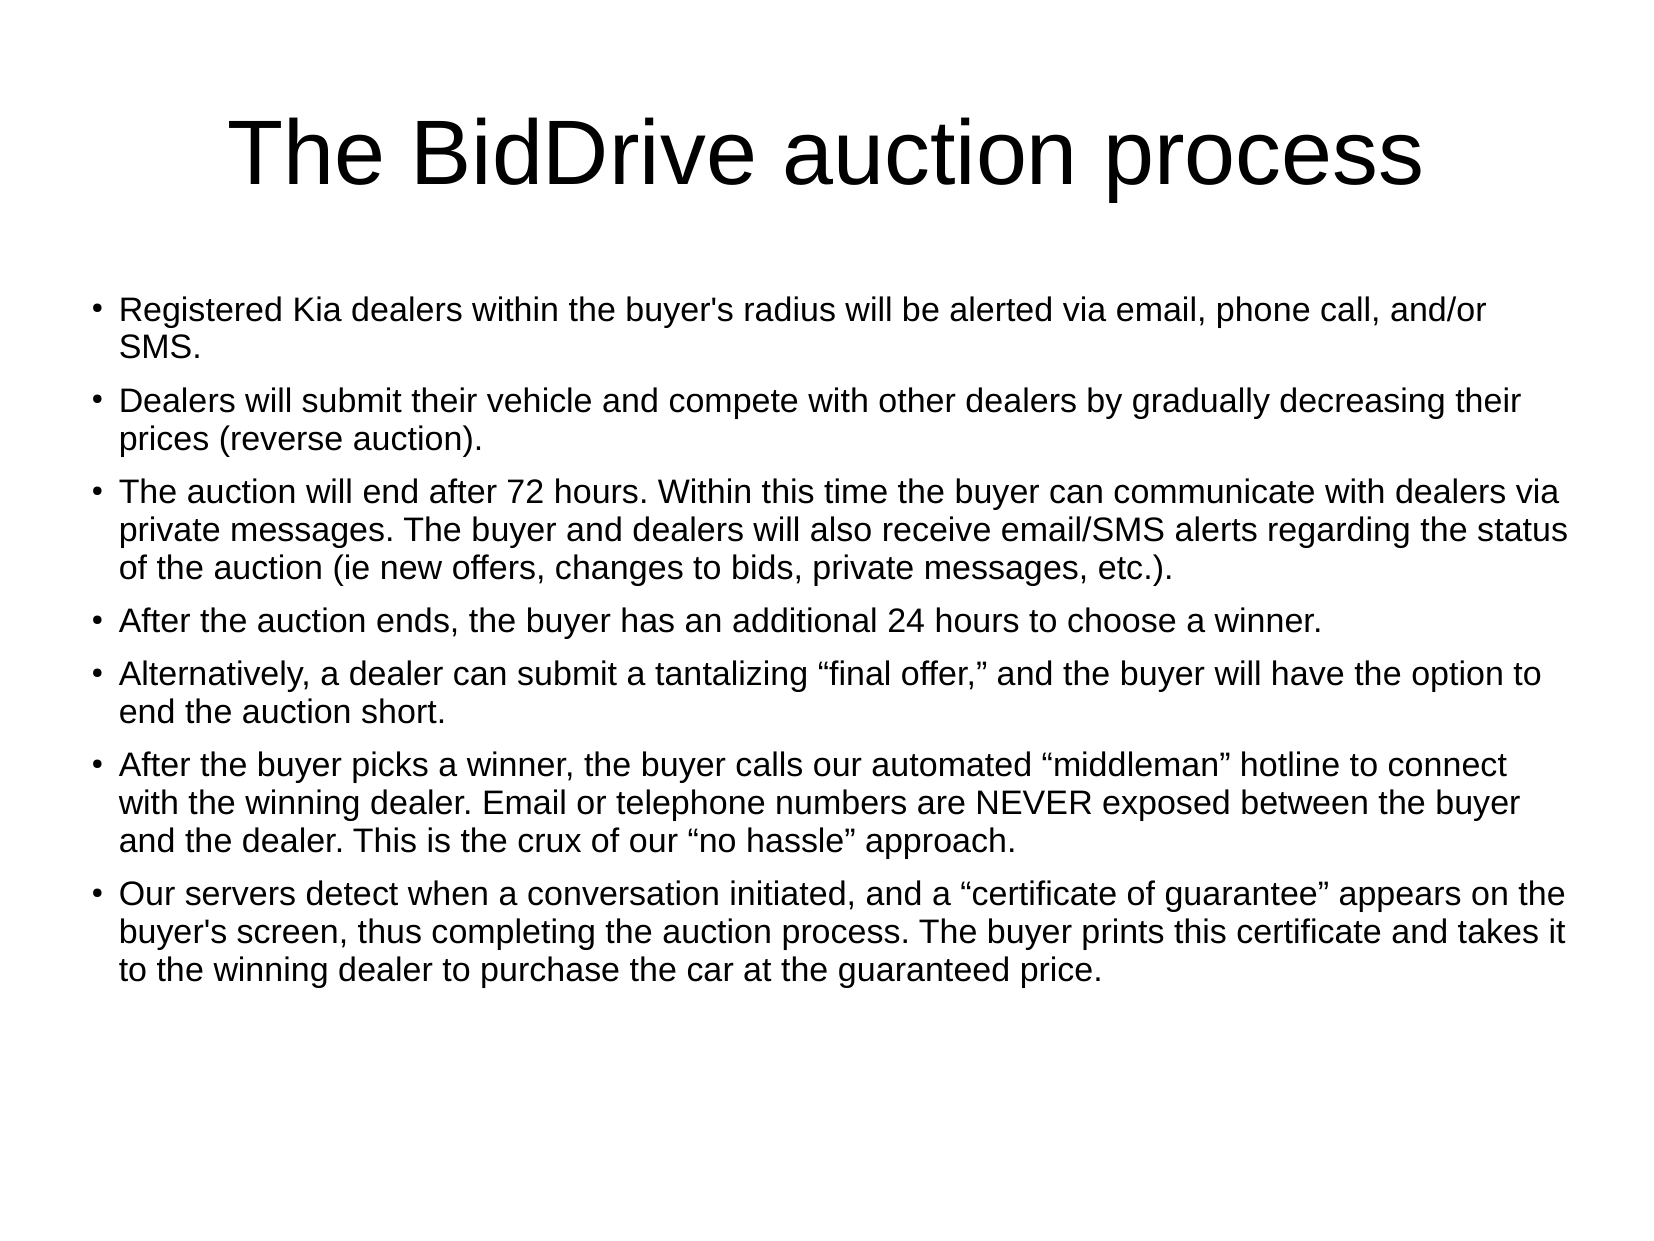

# The BidDrive auction process
Registered Kia dealers within the buyer's radius will be alerted via email, phone call, and/or SMS.
Dealers will submit their vehicle and compete with other dealers by gradually decreasing their prices (reverse auction).
The auction will end after 72 hours. Within this time the buyer can communicate with dealers via private messages. The buyer and dealers will also receive email/SMS alerts regarding the status of the auction (ie new offers, changes to bids, private messages, etc.).
After the auction ends, the buyer has an additional 24 hours to choose a winner.
Alternatively, a dealer can submit a tantalizing “final offer,” and the buyer will have the option to end the auction short.
After the buyer picks a winner, the buyer calls our automated “middleman” hotline to connect with the winning dealer. Email or telephone numbers are NEVER exposed between the buyer and the dealer. This is the crux of our “no hassle” approach.
Our servers detect when a conversation initiated, and a “certificate of guarantee” appears on the buyer's screen, thus completing the auction process. The buyer prints this certificate and takes it to the winning dealer to purchase the car at the guaranteed price.